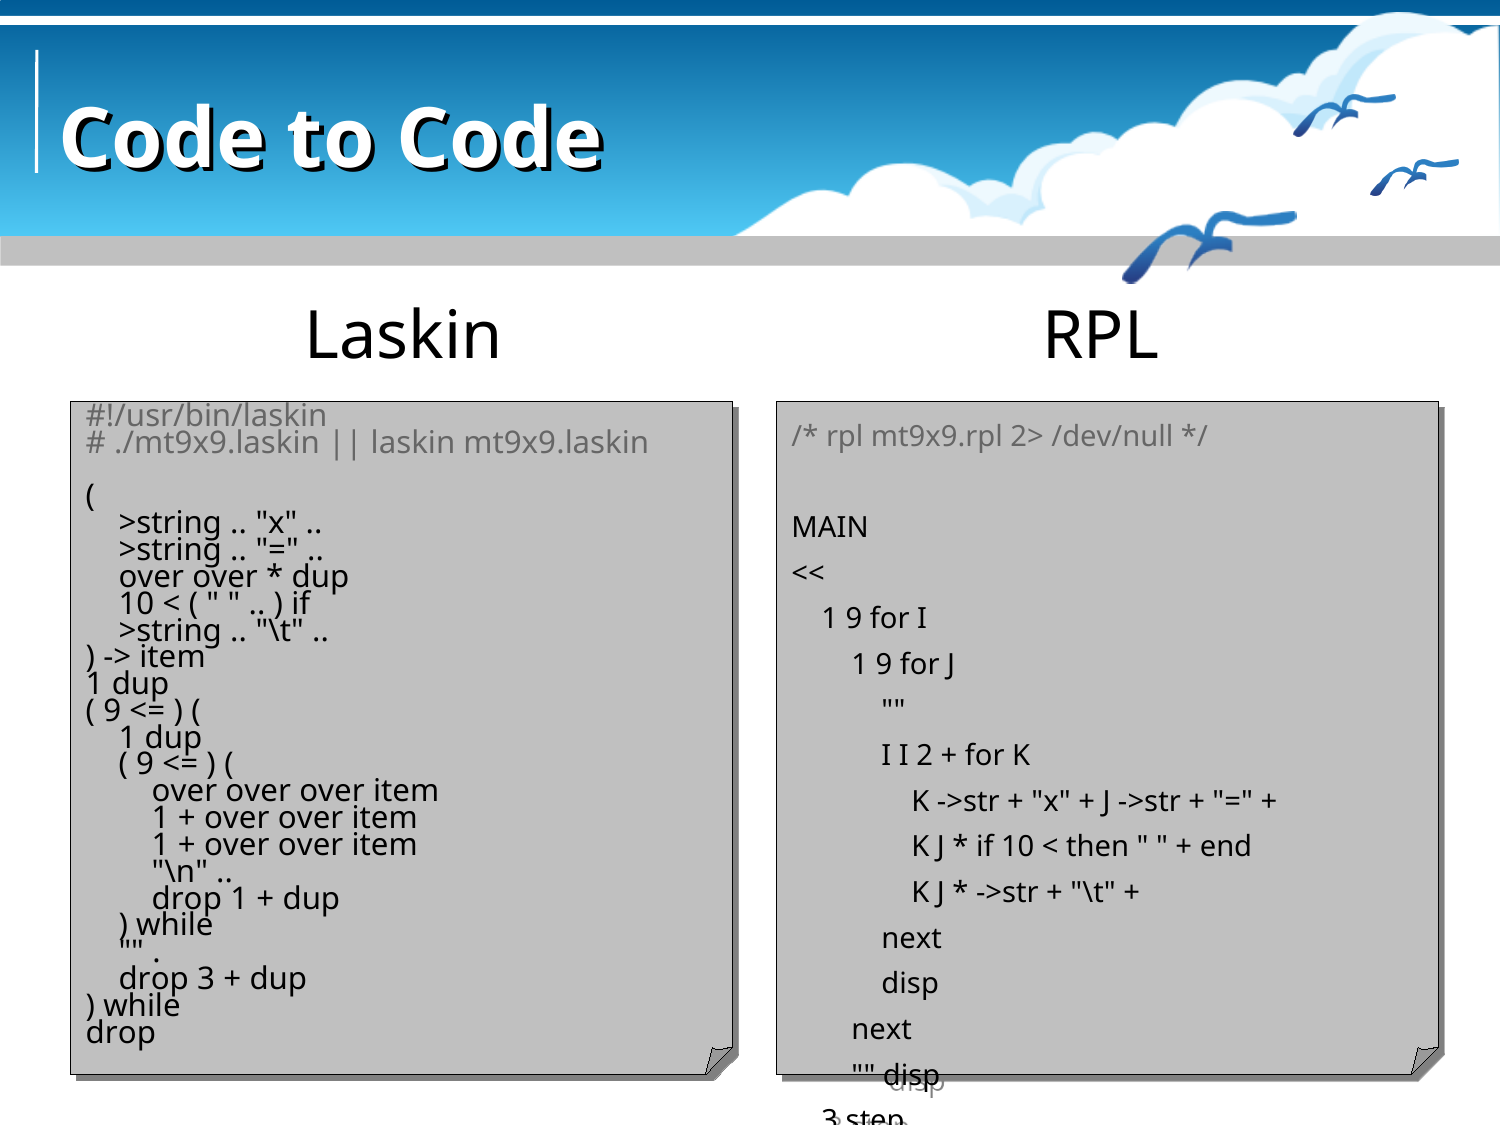

# Code to Code
RPL
Laskin
#!/usr/bin/laskin
# ./mt9x9.laskin || laskin mt9x9.laskin
(
 >string .. "x" ..
 >string .. "=" ..
 over over * dup
 10 < ( " " .. ) if
 >string .. "\t" ..
) -> item
1 dup
( 9 <= ) (
 1 dup
 ( 9 <= ) (
 over over over item
 1 + over over item
 1 + over over item
 "\n" ..
 drop 1 + dup
 ) while
 "" .
 drop 3 + dup
) while
drop
/* rpl mt9x9.rpl 2> /dev/null */
MAIN
<<
 1 9 for I
 1 9 for J
 ""
 I I 2 + for K
 K ->str + "x" + J ->str + "=" +
 K J * if 10 < then " " + end
 K J * ->str + "\t" +
 next
 disp
 next
 "" disp
 3 step
>>